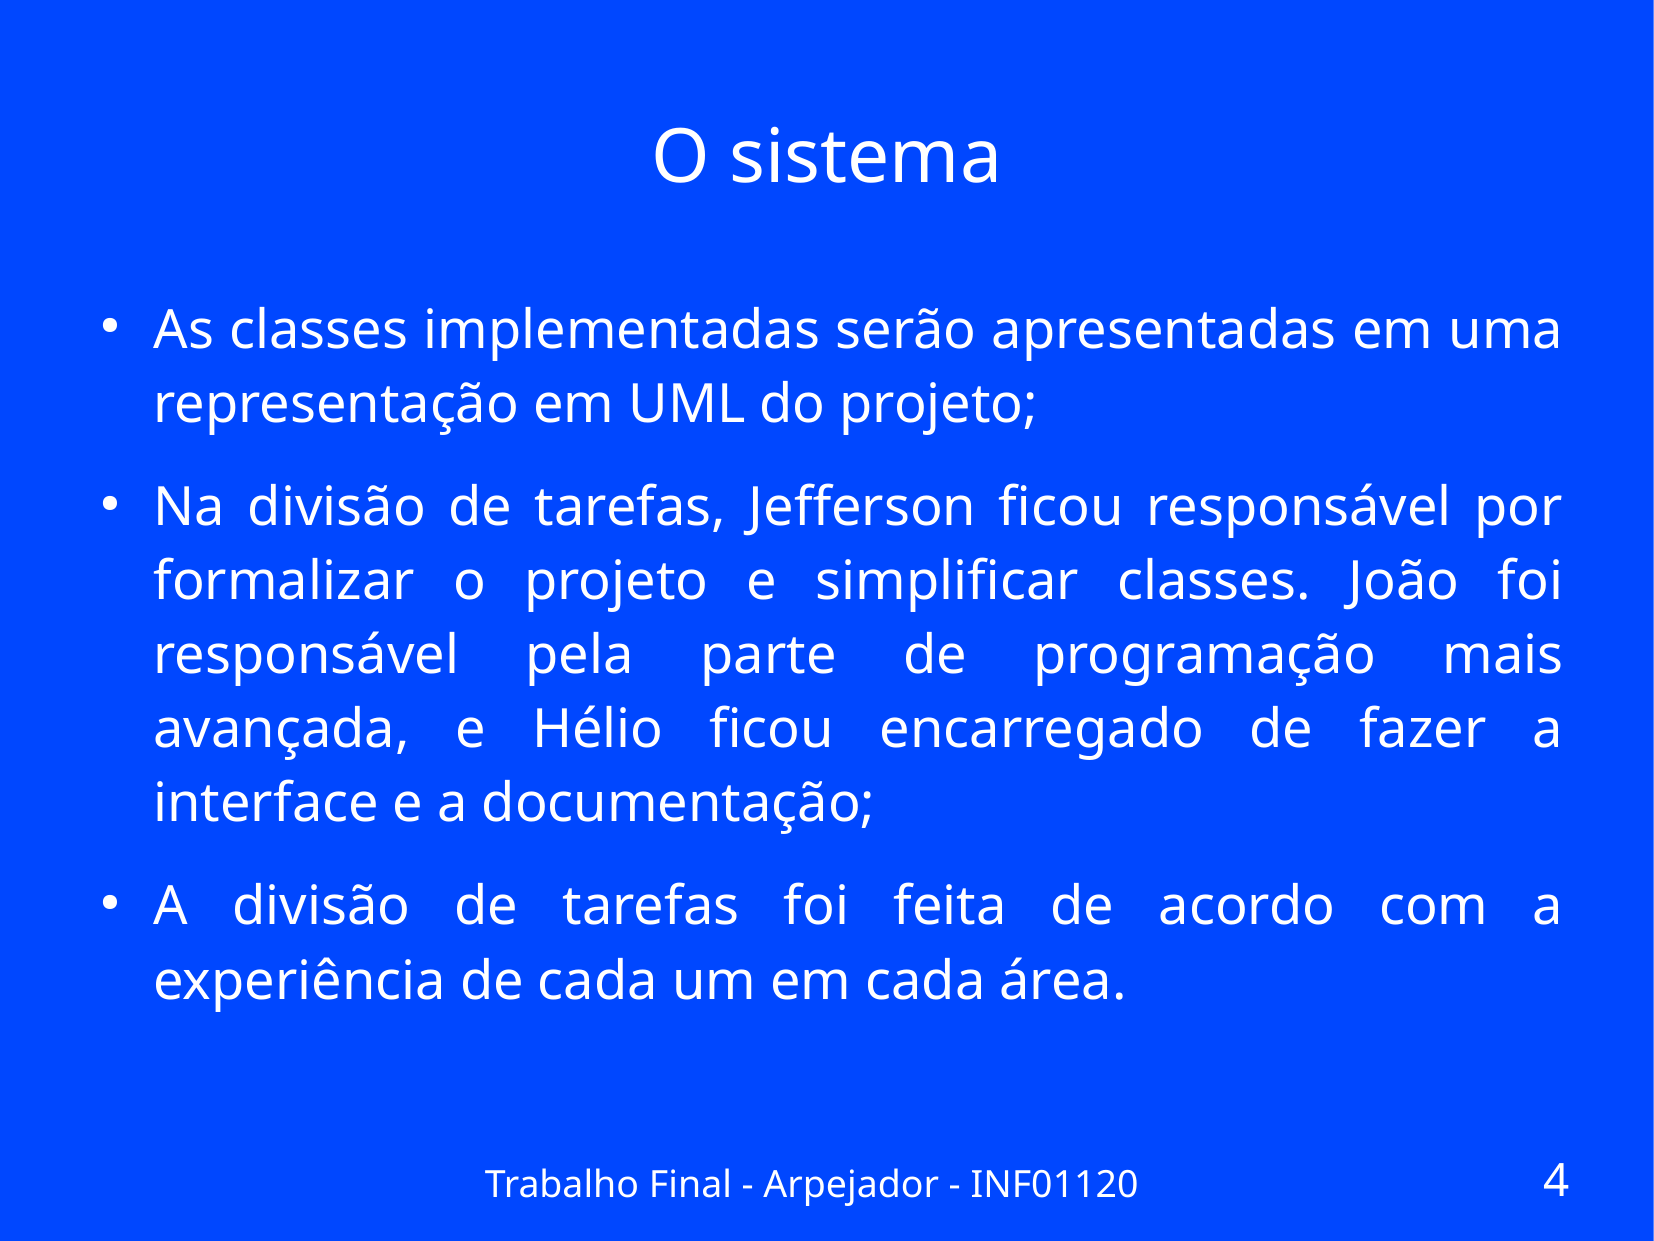

# O sistema
As classes implementadas serão apresentadas em uma representação em UML do projeto;
Na divisão de tarefas, Jefferson ficou responsável por formalizar o projeto e simplificar classes. João foi responsável pela parte de programação mais avançada, e Hélio ficou encarregado de fazer a interface e a documentação;
A divisão de tarefas foi feita de acordo com a experiência de cada um em cada área.